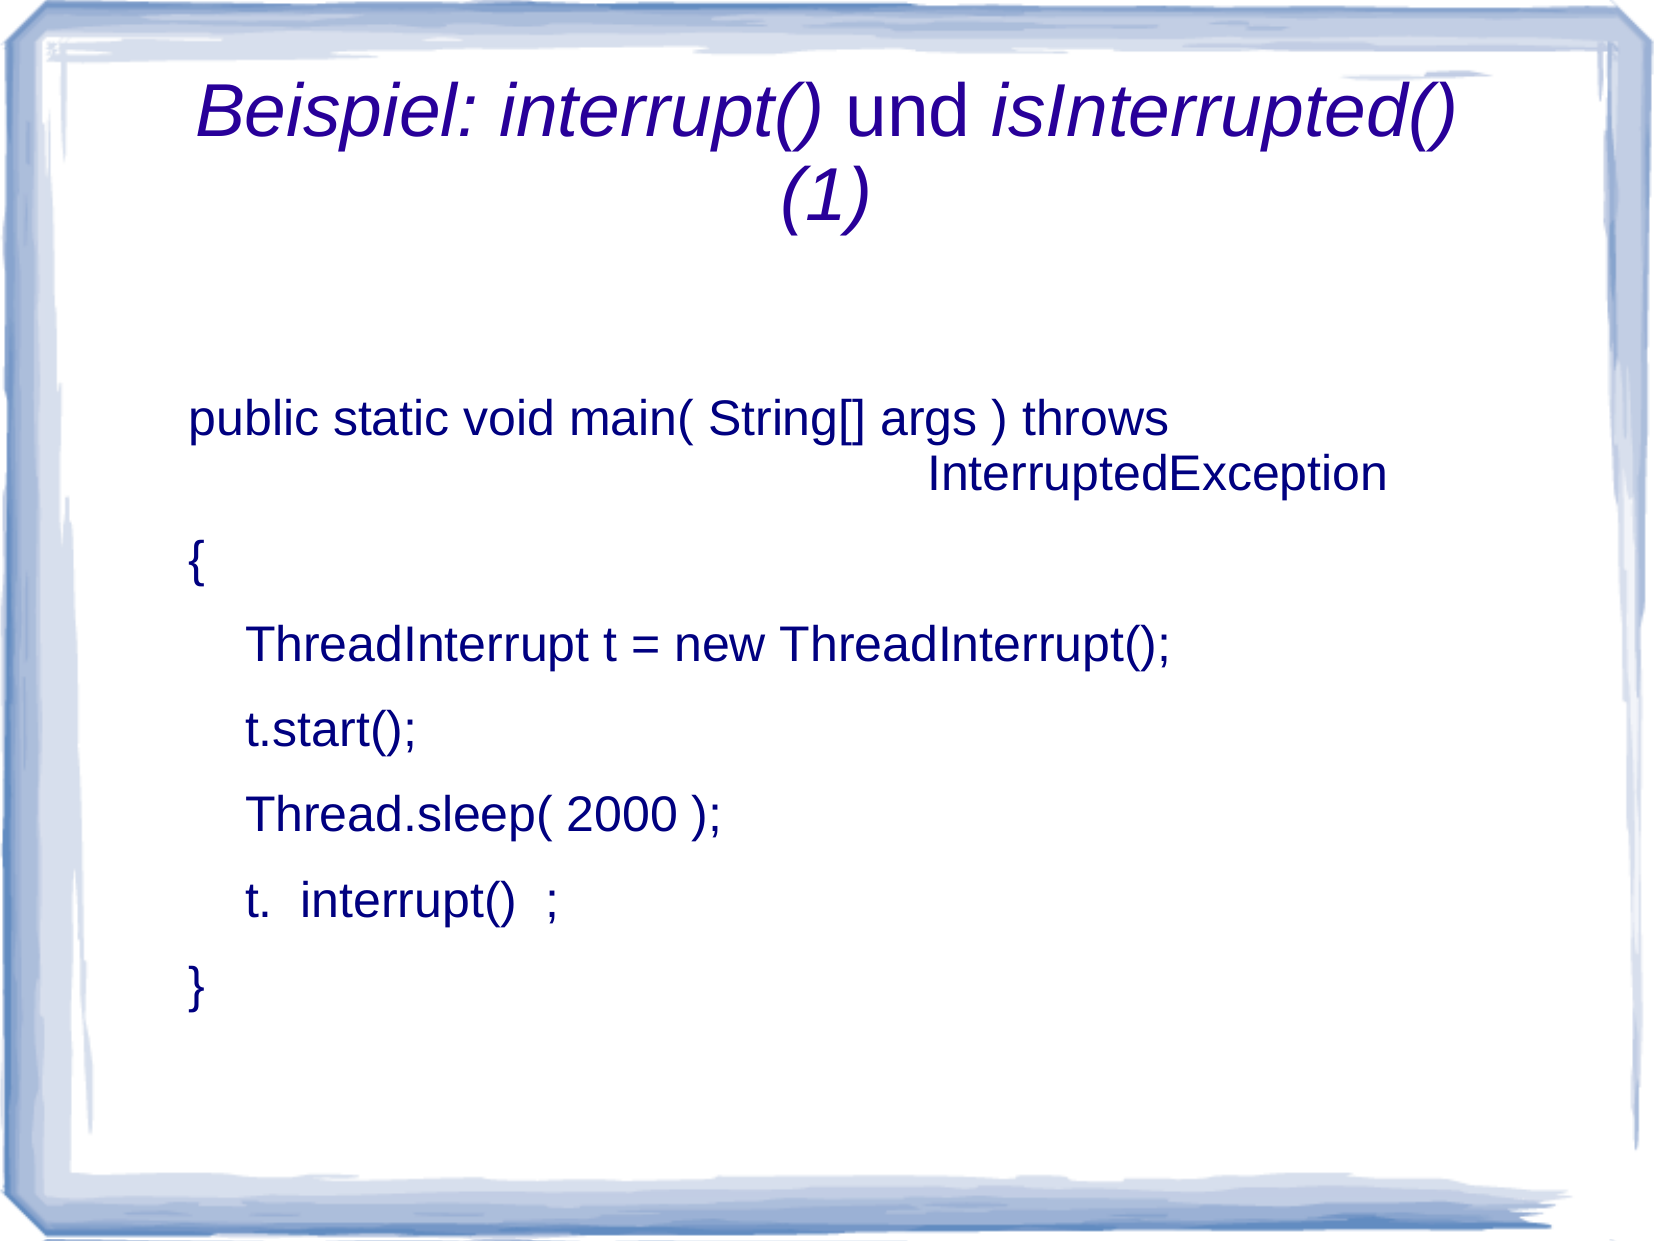

# Beispiel: interrupt() und isInterrupted() (1)
public static void main( String[] args ) throws 															InterruptedException
{
 ThreadInterrupt t = new ThreadInterrupt();
 t.start();
 Thread.sleep( 2000 );
 t. interrupt() ;
}